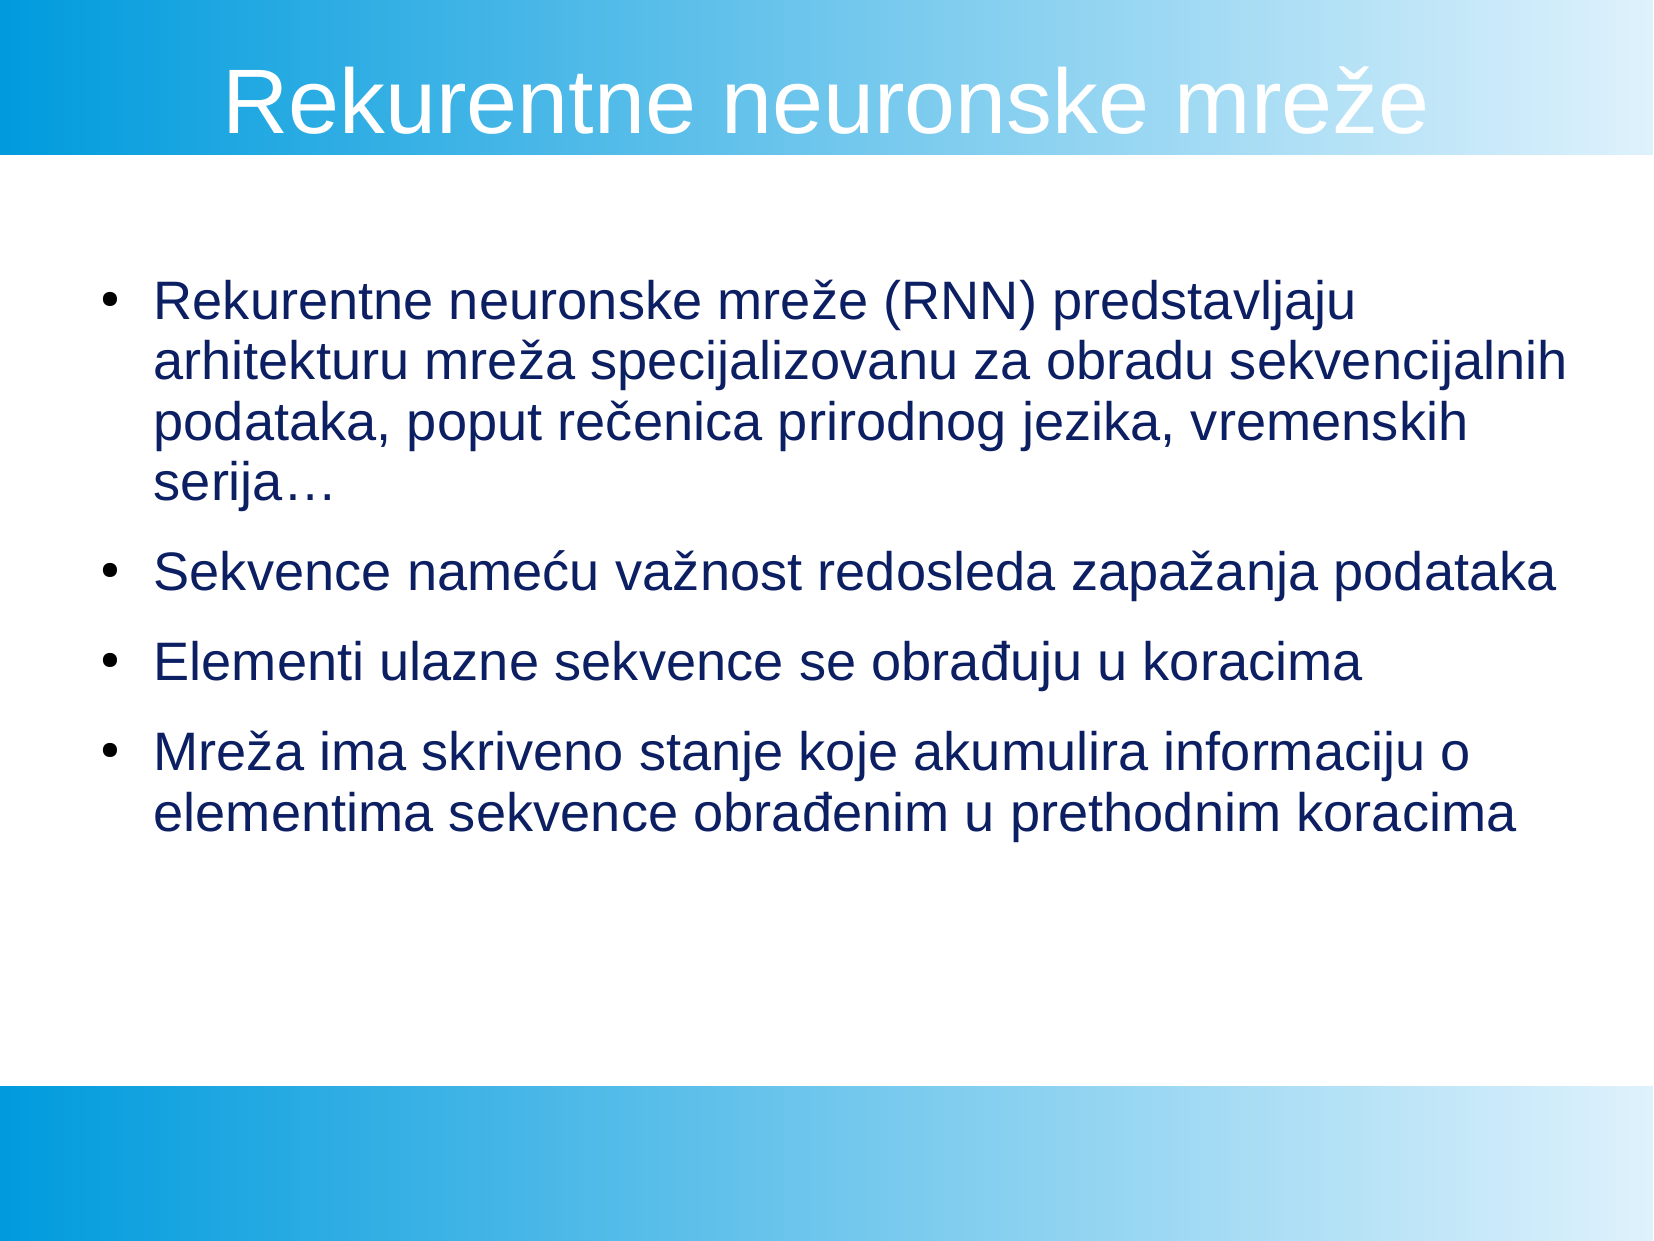

# Rekurentne neuronske mreže
Rekurentne neuronske mreže (RNN) predstavljaju arhitekturu mreža specijalizovanu za obradu sekvencijalnih podataka, poput rečenica prirodnog jezika, vremenskih serija…
Sekvence nameću važnost redosleda zapažanja podataka
Elementi ulazne sekvence se obrađuju u koracima
Mreža ima skriveno stanje koje akumulira informaciju o elementima sekvence obrađenim u prethodnim koracima